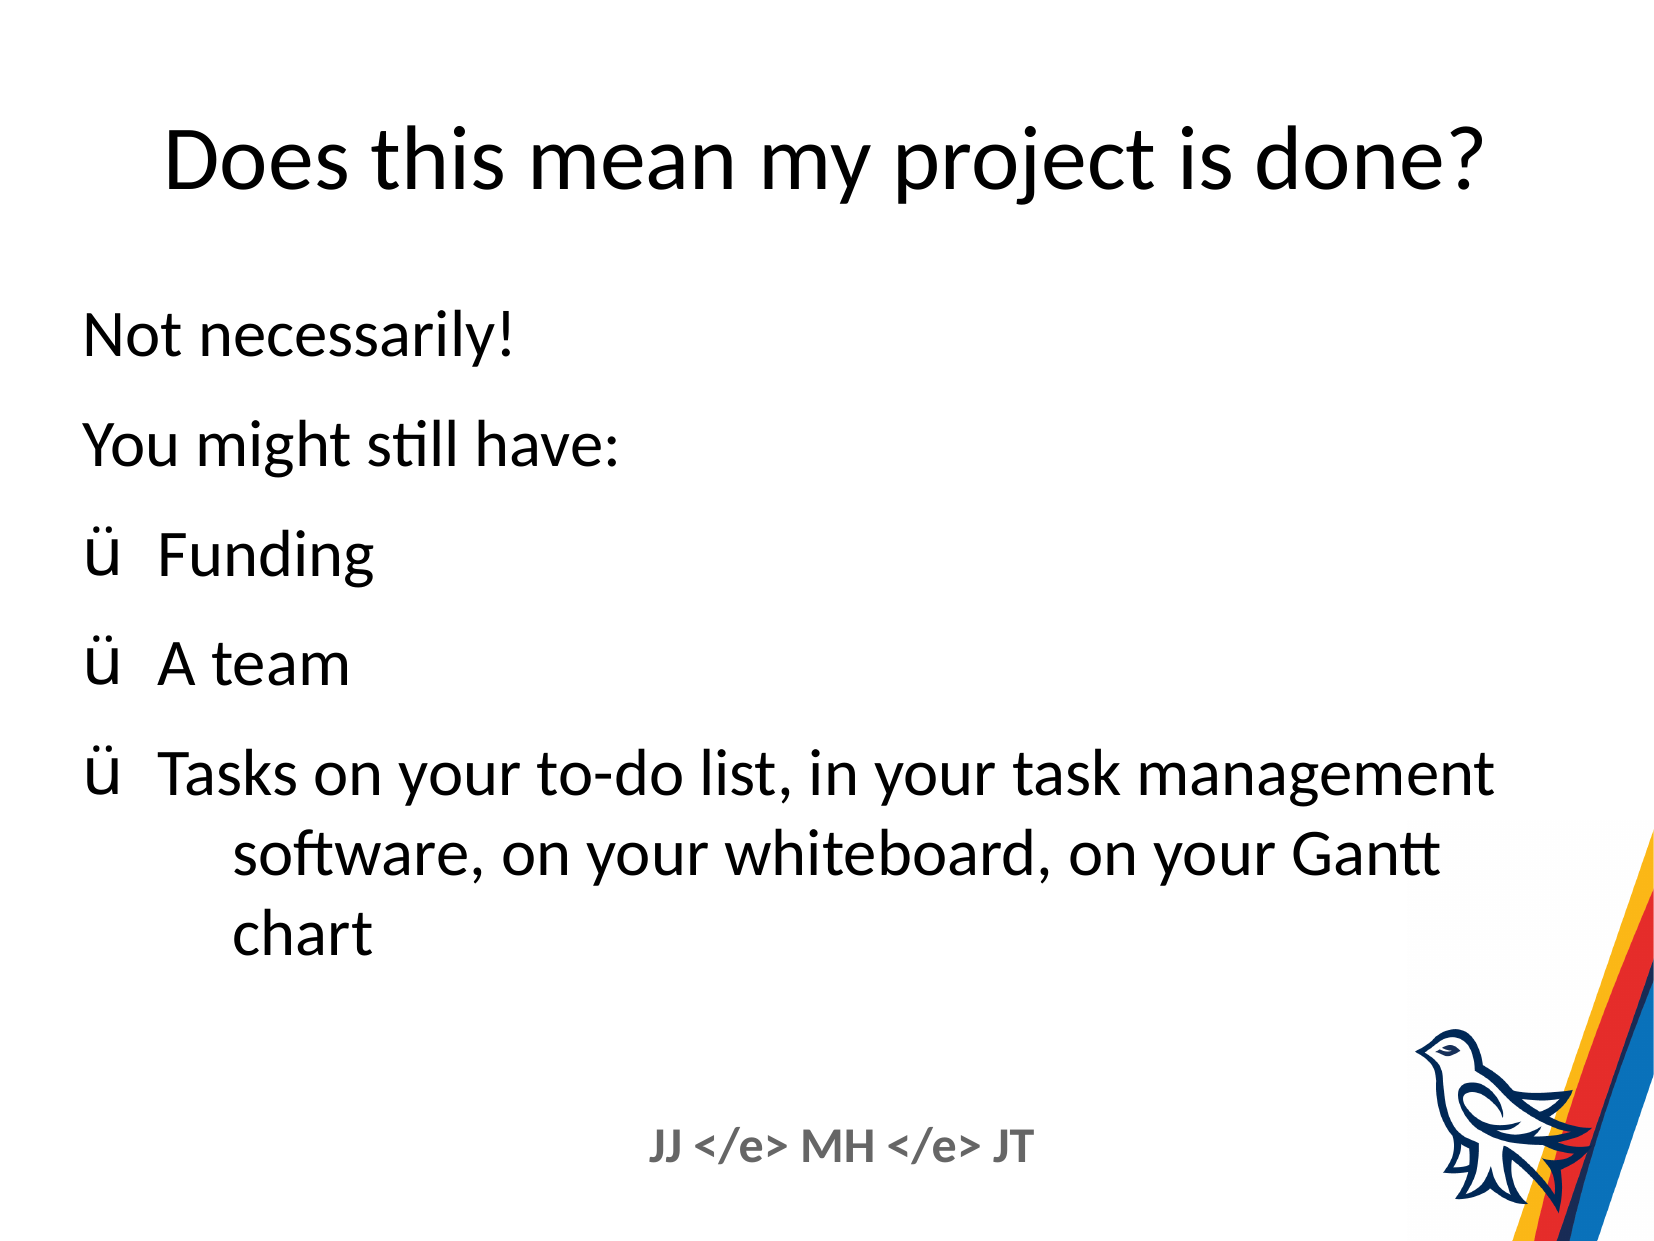

# Does this mean my project is done?
Not necessarily!
You might still have:
Funding
A team
Tasks on your to-do list, in your task management software, on your whiteboard, on your Gantt chart
JJ </e> MH </e> JT